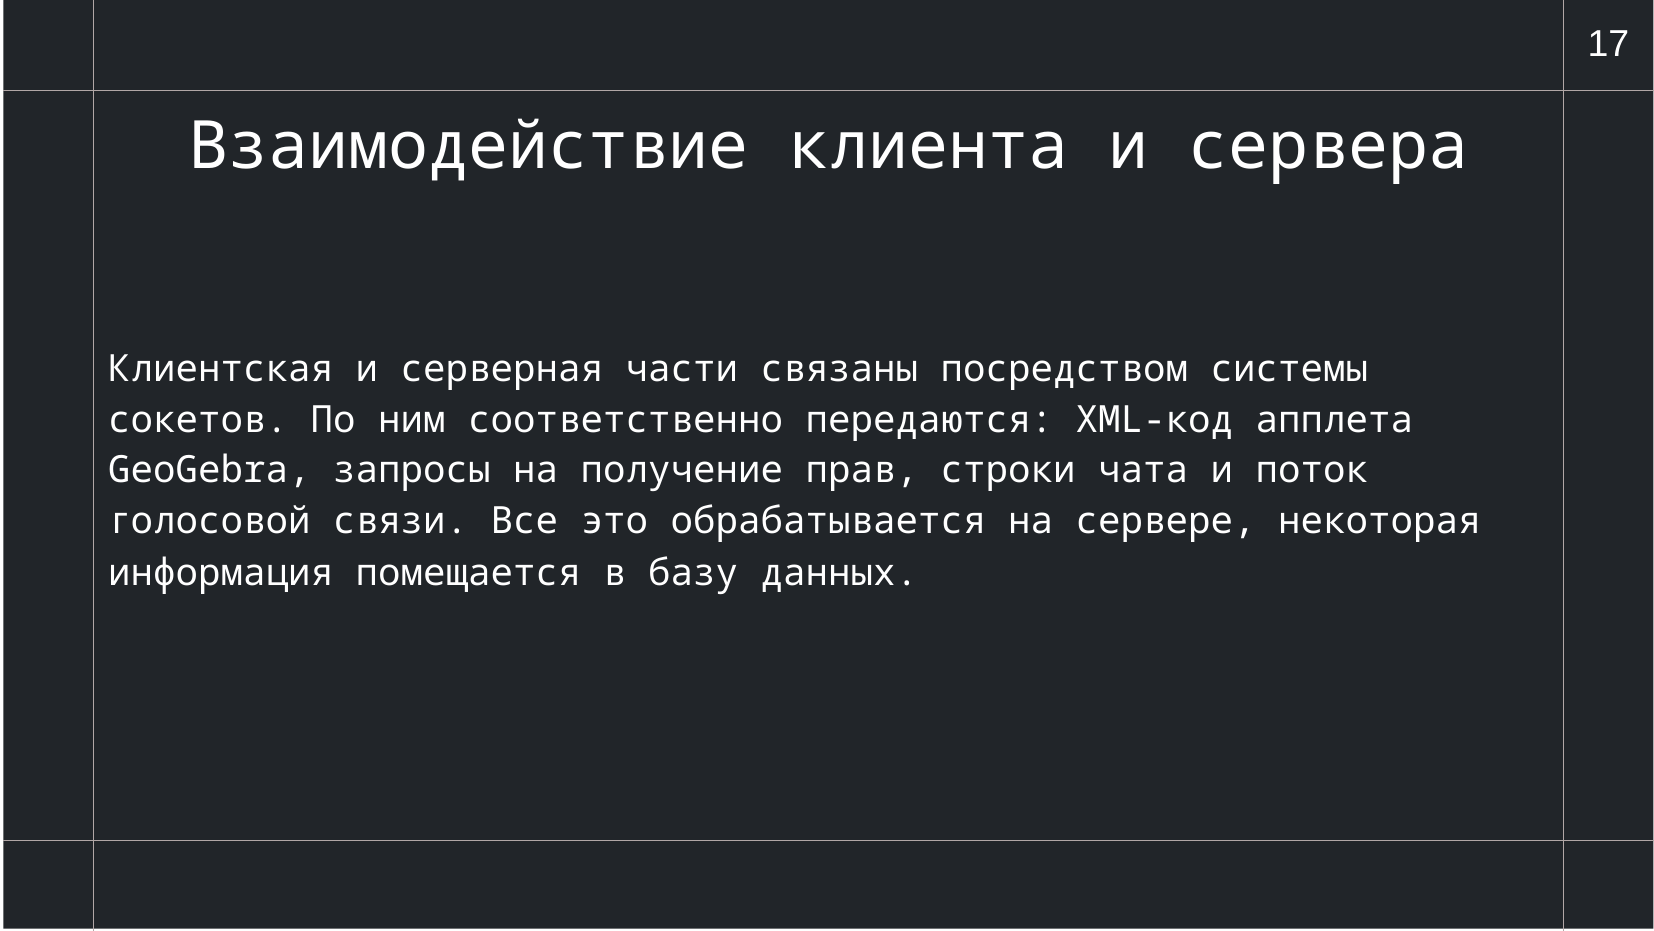

Взаимодействие клиента и сервера
Клиентская и серверная части связаны посредством системы сокетов. По ним соответственно передаются: XML-код апплета GeoGebra, запросы на получение прав, строки чата и поток голосовой связи. Все это обрабатывается на сервере, некоторая информация помещается в базу данных.